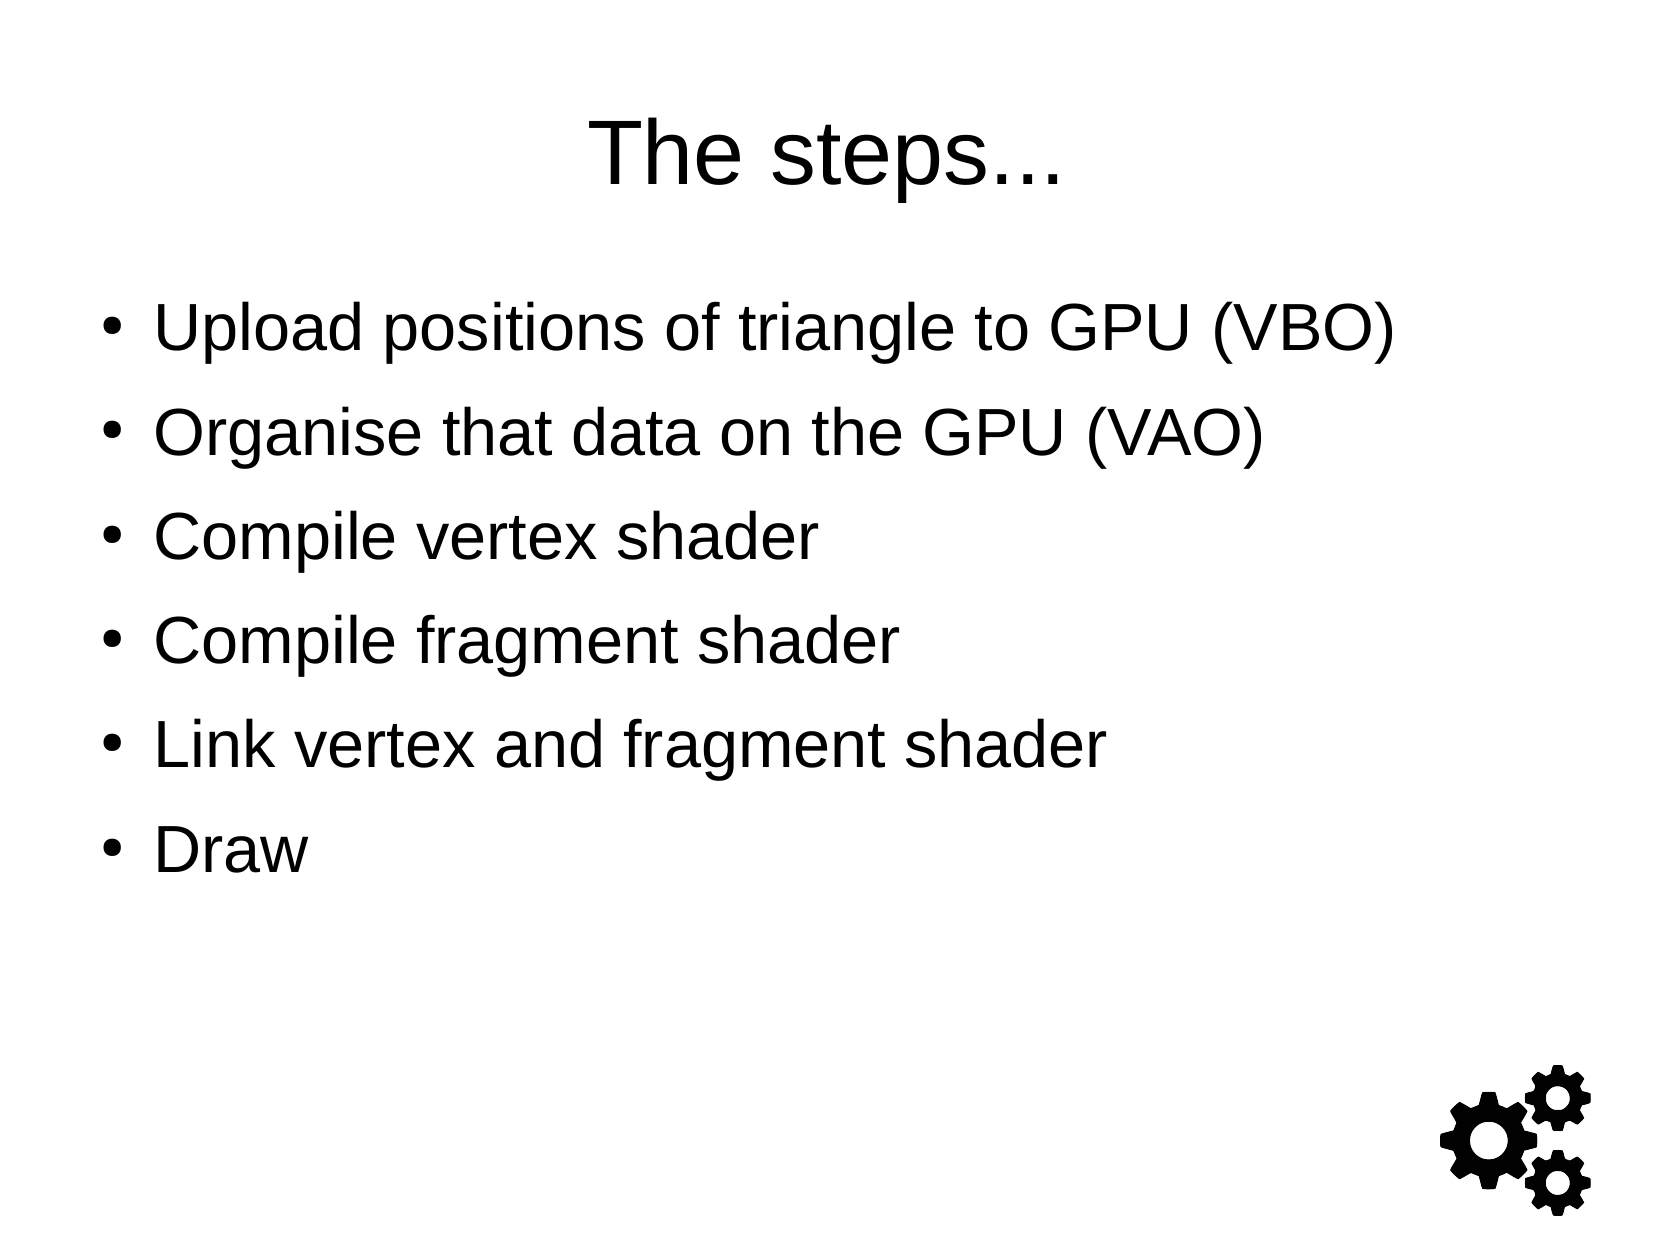

# The steps...
Upload positions of triangle to GPU (VBO)
Organise that data on the GPU (VAO)
Compile vertex shader
Compile fragment shader
Link vertex and fragment shader
Draw